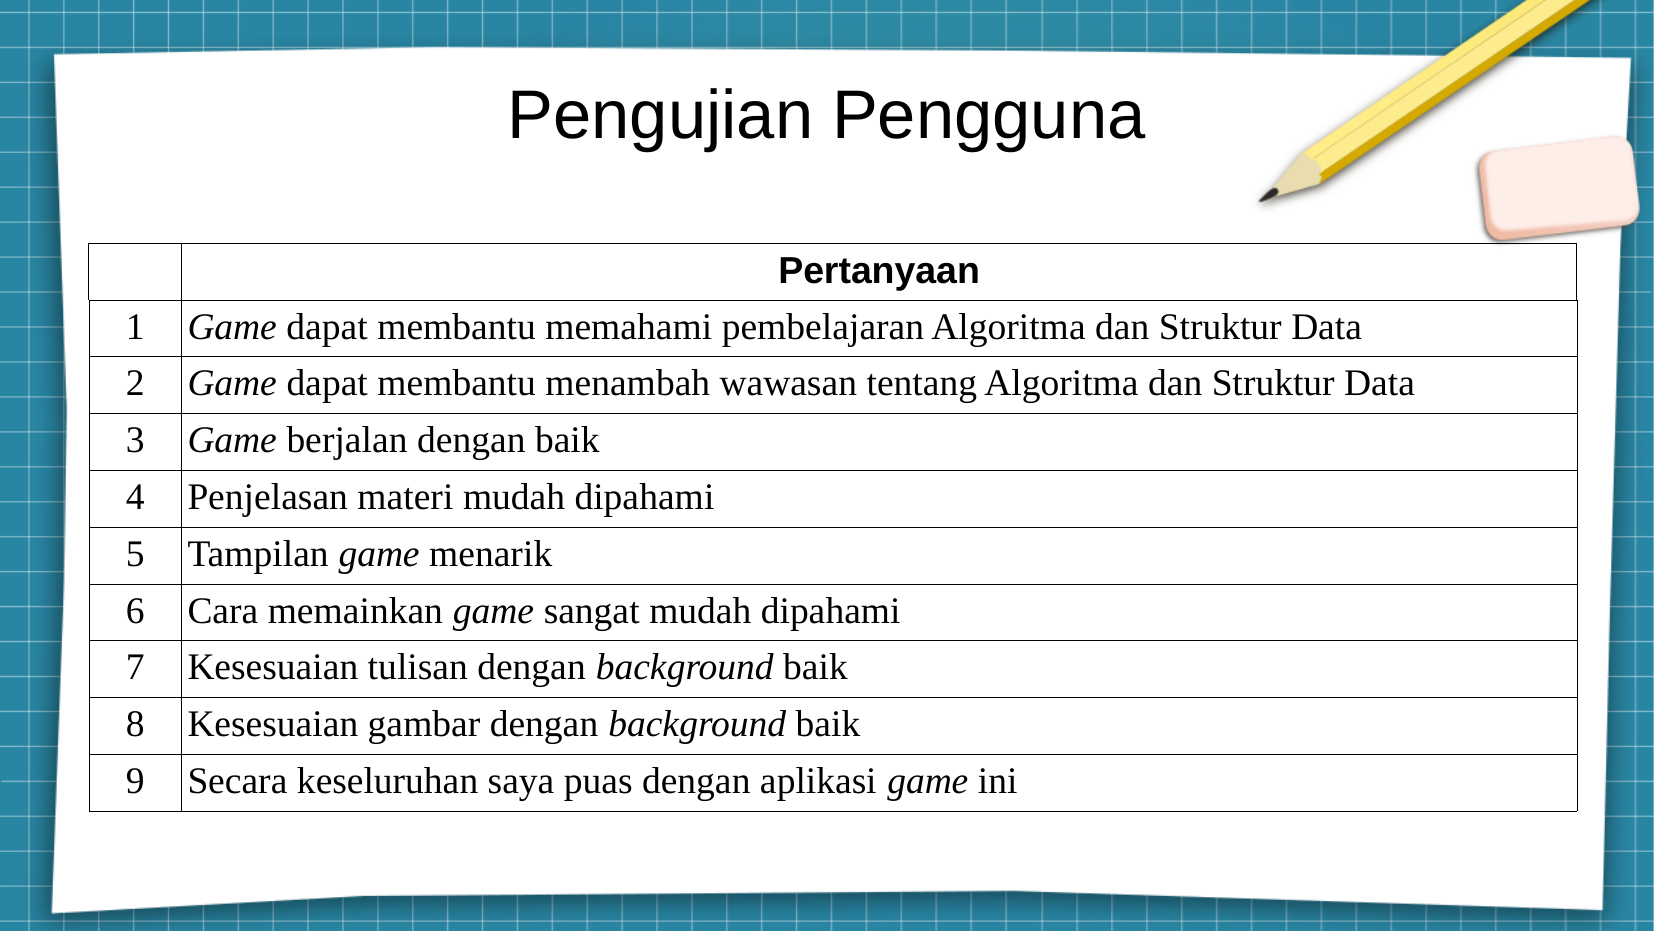

# Pengujian Pengguna
| No | Pertanyaan |
| --- | --- |
| 1 | Game dapat membantu memahami pembelajaran Algoritma dan Struktur Data |
| 2 | Game dapat membantu menambah wawasan tentang Algoritma dan Struktur Data |
| 3 | Game berjalan dengan baik |
| 4 | Penjelasan materi mudah dipahami |
| 5 | Tampilan game menarik |
| 6 | Cara memainkan game sangat mudah dipahami |
| 7 | Kesesuaian tulisan dengan background baik |
| 8 | Kesesuaian gambar dengan background baik |
| 9 | Secara keseluruhan saya puas dengan aplikasi game ini |